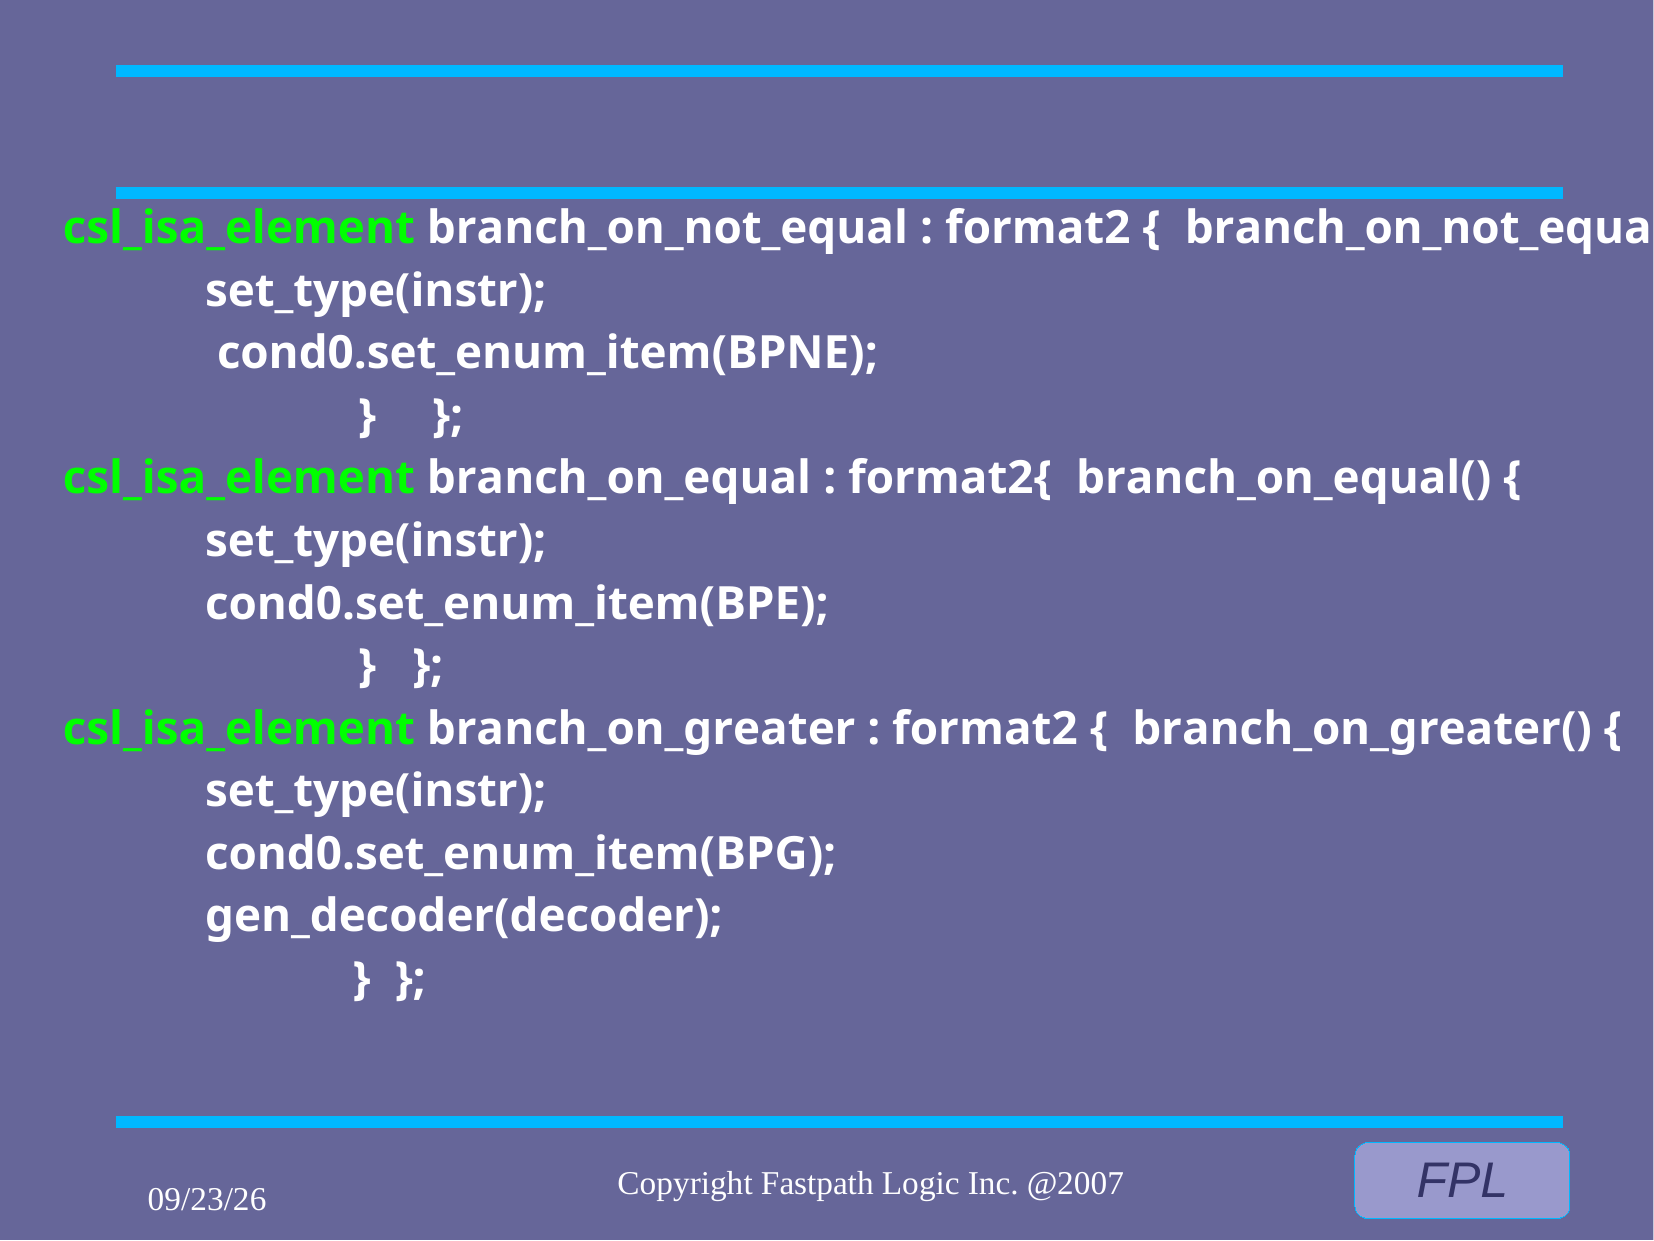

csl_isa_element branch_on_not_equal : format2 { branch_on_not_equal() {
 set_type(instr);
 cond0.set_enum_item(BPNE);
					} 	};
	csl_isa_element branch_on_equal : format2{ branch_on_equal() {
 set_type(instr);
 cond0.set_enum_item(BPE);
					} };
	csl_isa_element branch_on_greater : format2 { branch_on_greater() {
 set_type(instr);
 cond0.set_enum_item(BPG);
 gen_decoder(decoder);
		 } };
Copyright Fastpath Logic Inc. @2007